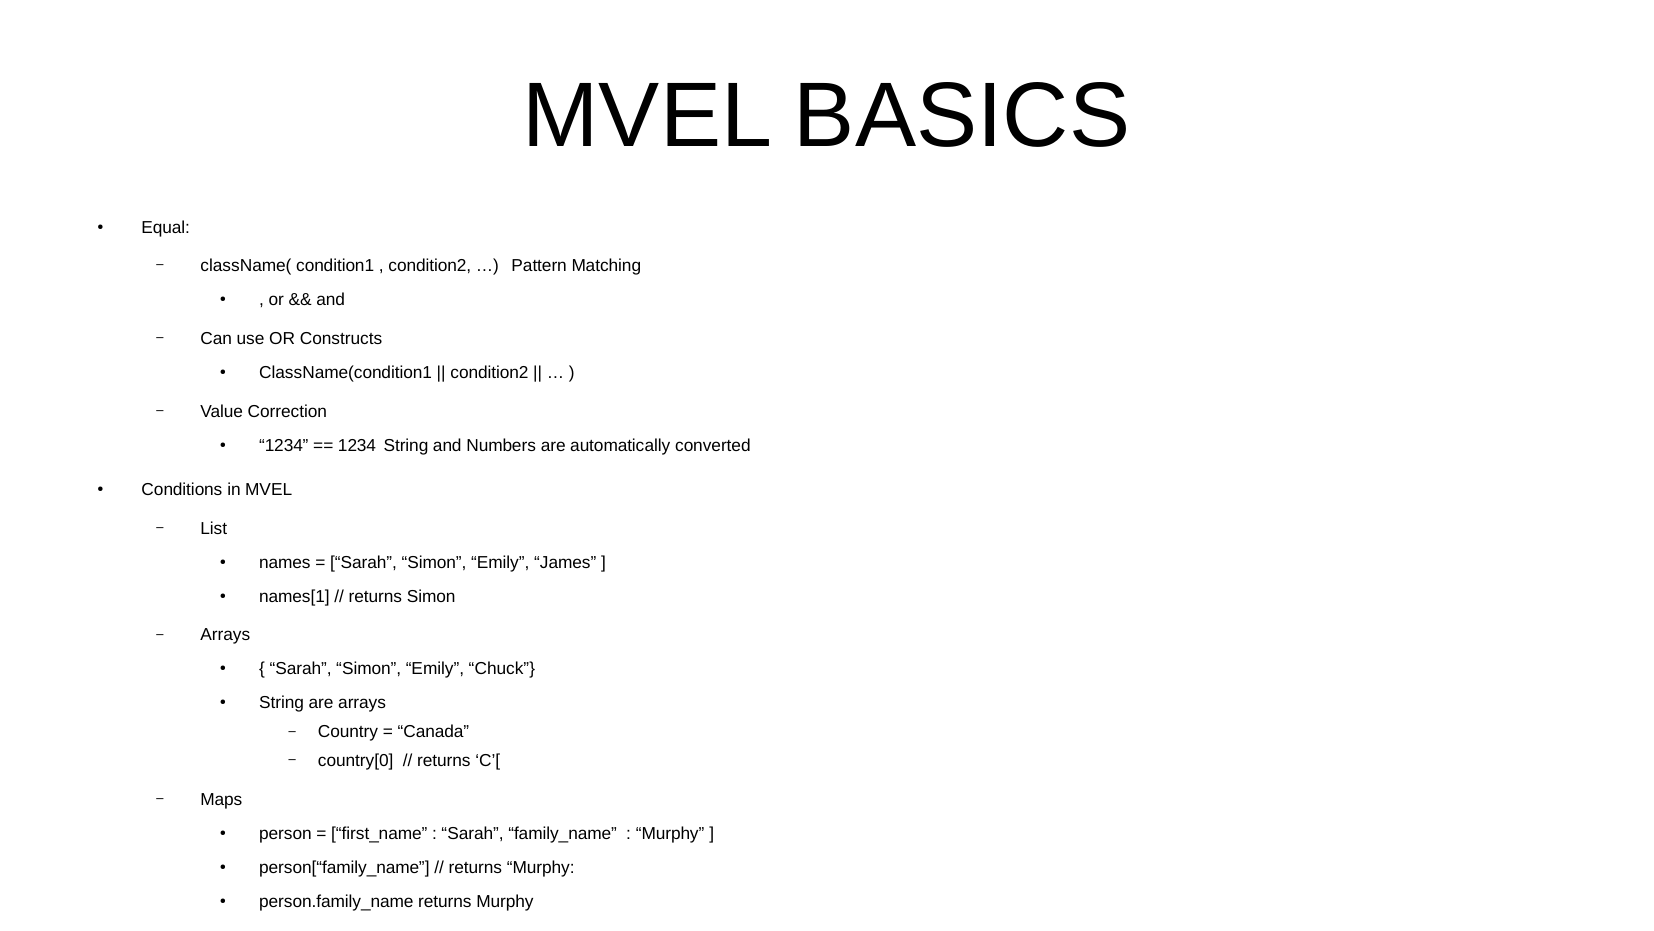

# MVEL BASICS
Equal:
className( condition1 , condition2, …)				Pattern Matching
, or && and
Can use OR Constructs
ClassName(condition1 || condition2 || … )
Value Correction
“1234” == 1234						String and Numbers are automatically converted
Conditions in MVEL
List
names = [“Sarah”, “Simon”, “Emily”, “James” ]
names[1] // returns Simon
Arrays
{ “Sarah”, “Simon”, “Emily”, “Chuck”}
String are arrays
Country = “Canada”
country[0] // returns ‘C’[
Maps
person = [“first_name” : “Sarah”, “family_name” : “Murphy” ]
person[“family_name”] // returns “Murphy:
person.family_name returns Murphy